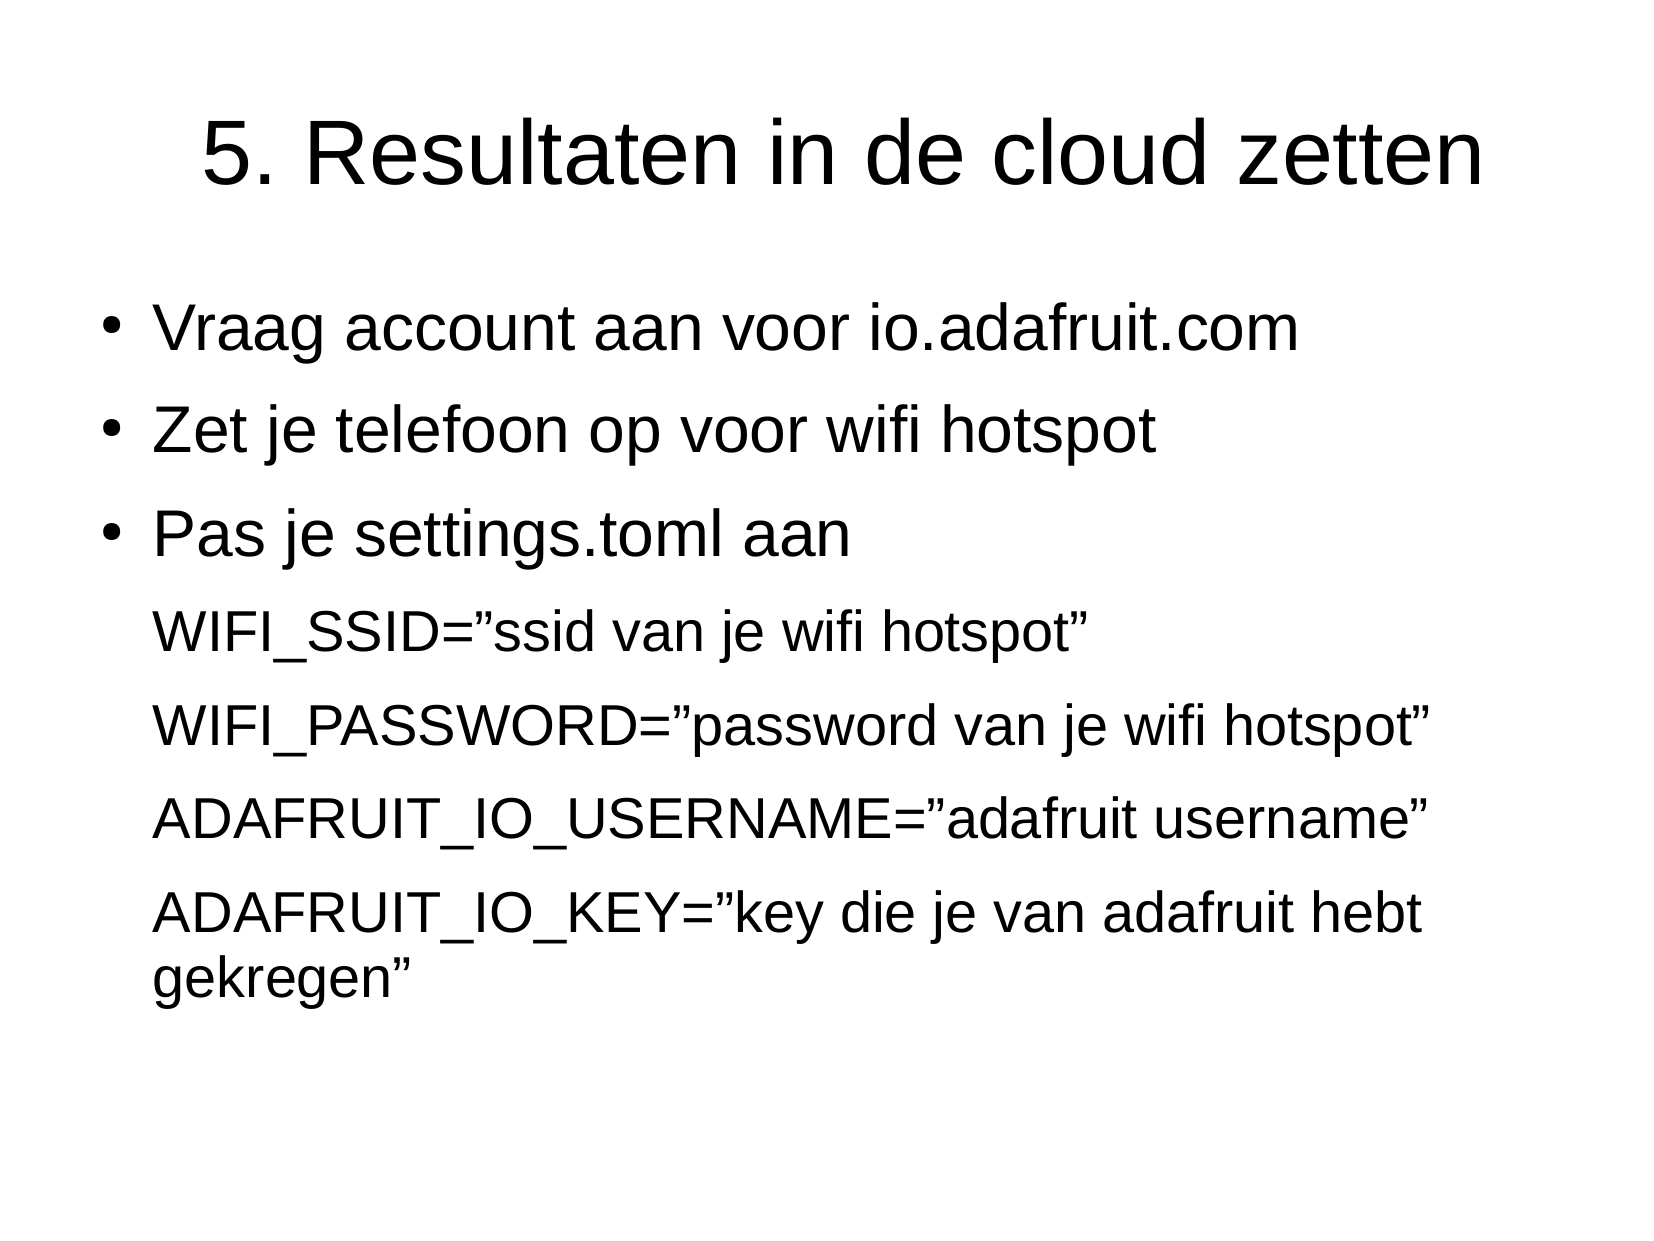

# 5. Resultaten in de cloud zetten
Vraag account aan voor io.adafruit.com
Zet je telefoon op voor wifi hotspot
Pas je settings.toml aan
WIFI_SSID=”ssid van je wifi hotspot”
WIFI_PASSWORD=”password van je wifi hotspot”
ADAFRUIT_IO_USERNAME=”adafruit username”
ADAFRUIT_IO_KEY=”key die je van adafruit hebt gekregen”